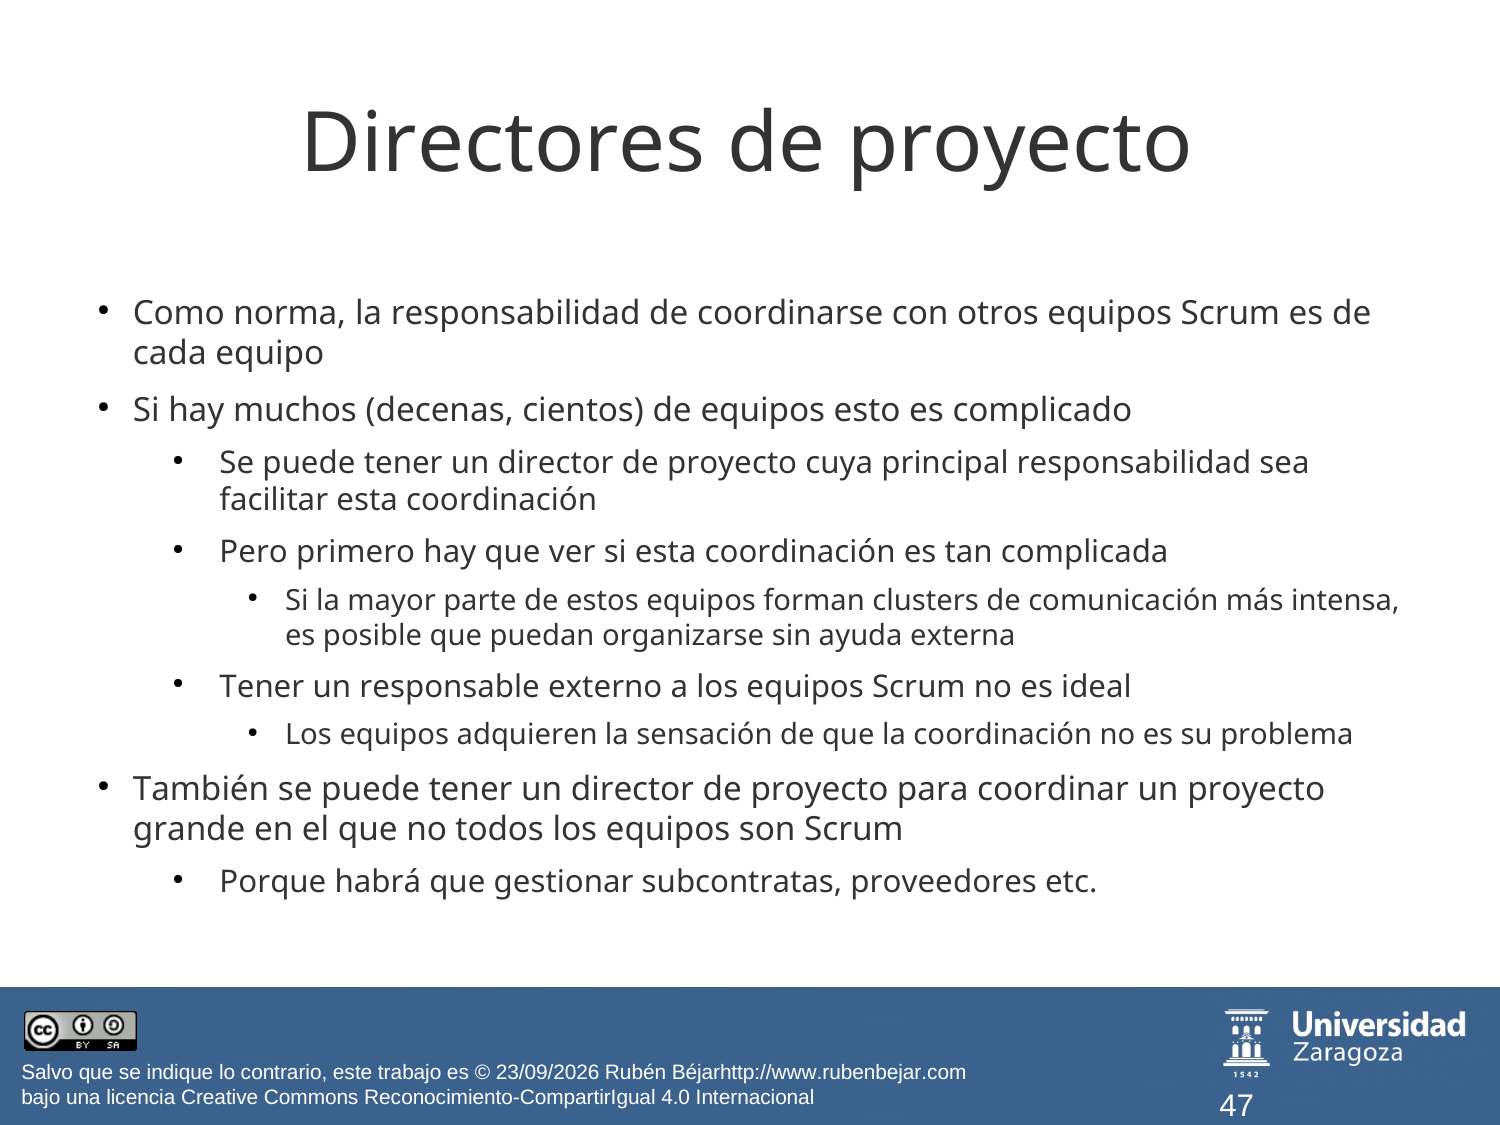

# Directores de proyecto
Como norma, la responsabilidad de coordinarse con otros equipos Scrum es de cada equipo
Si hay muchos (decenas, cientos) de equipos esto es complicado
Se puede tener un director de proyecto cuya principal responsabilidad sea facilitar esta coordinación
Pero primero hay que ver si esta coordinación es tan complicada
Si la mayor parte de estos equipos forman clusters de comunicación más intensa, es posible que puedan organizarse sin ayuda externa
Tener un responsable externo a los equipos Scrum no es ideal
Los equipos adquieren la sensación de que la coordinación no es su problema
También se puede tener un director de proyecto para coordinar un proyecto grande en el que no todos los equipos son Scrum
Porque habrá que gestionar subcontratas, proveedores etc.